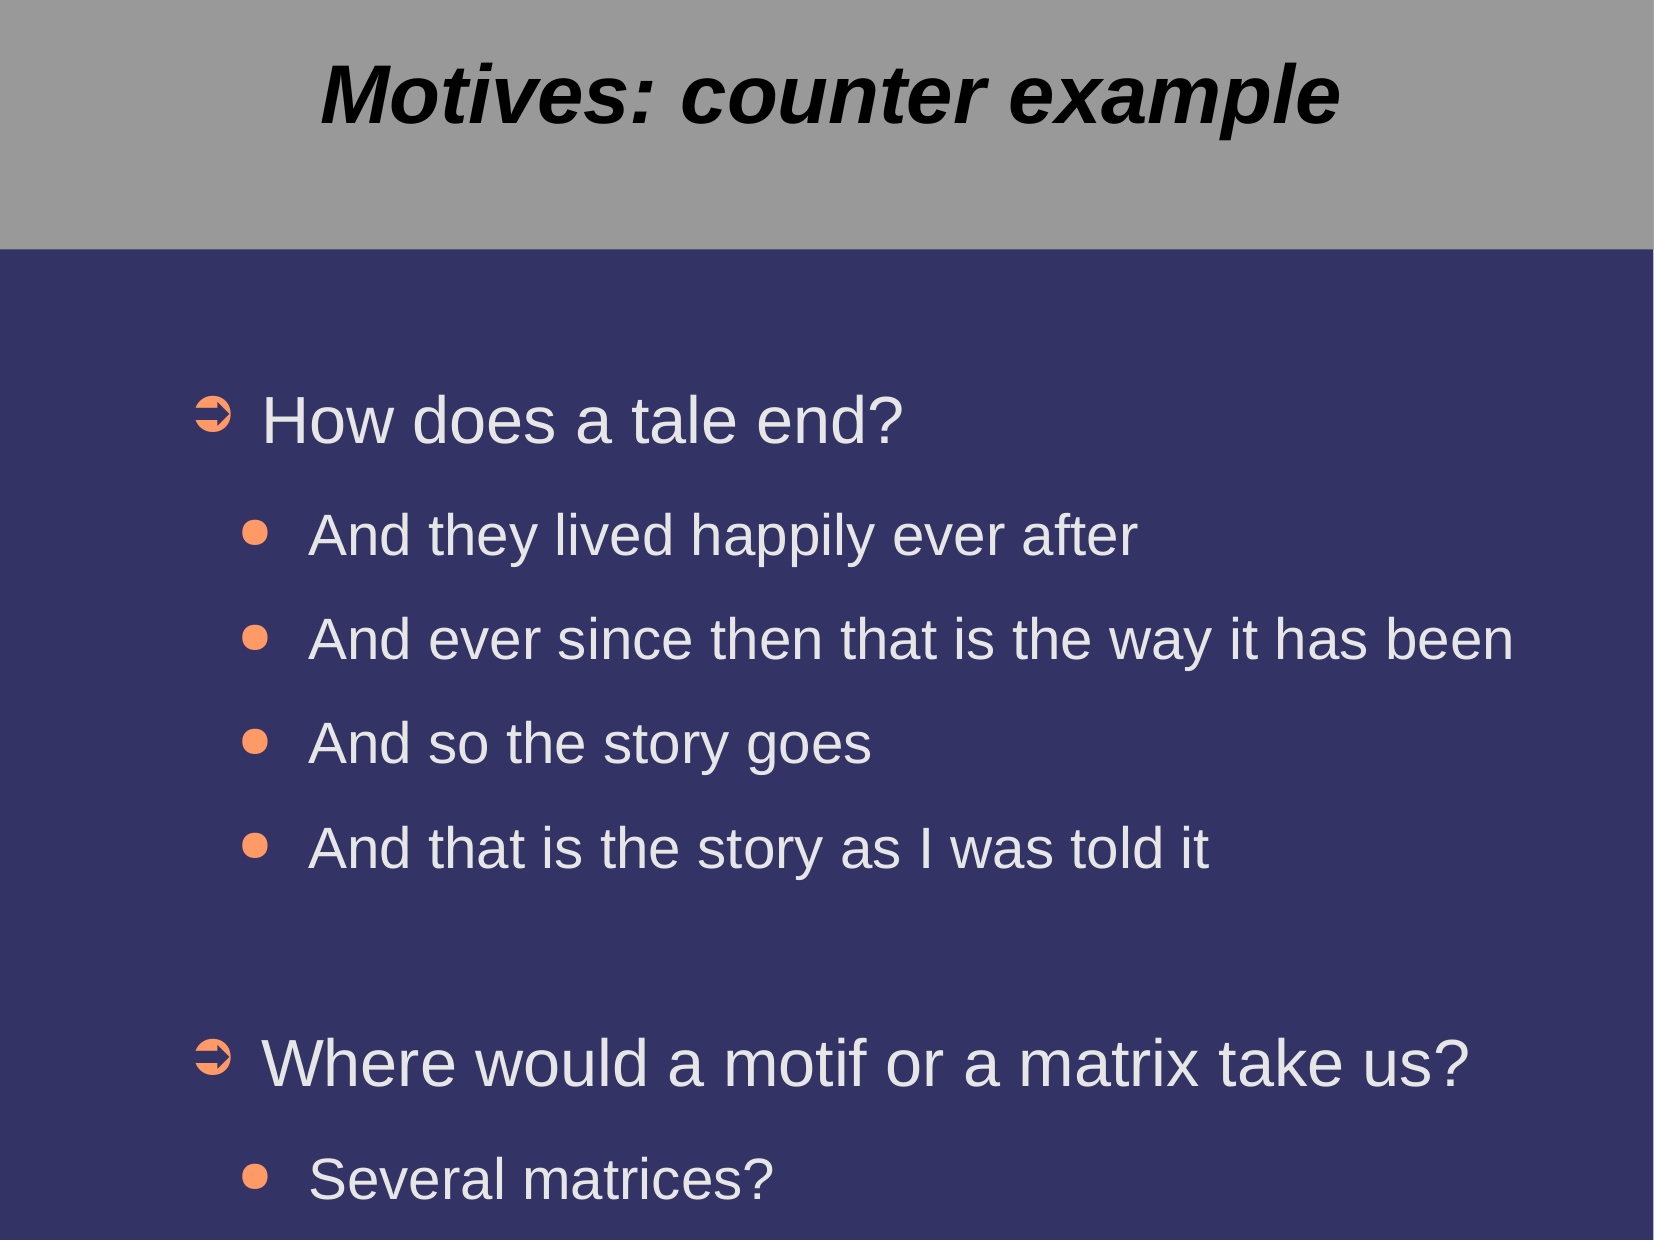

# Motives: counter example
How does a tale end?
And they lived happily ever after
And ever since then that is the way it has been
And so the story goes
And that is the story as I was told it
Where would a motif or a matrix take us?
Several matrices?